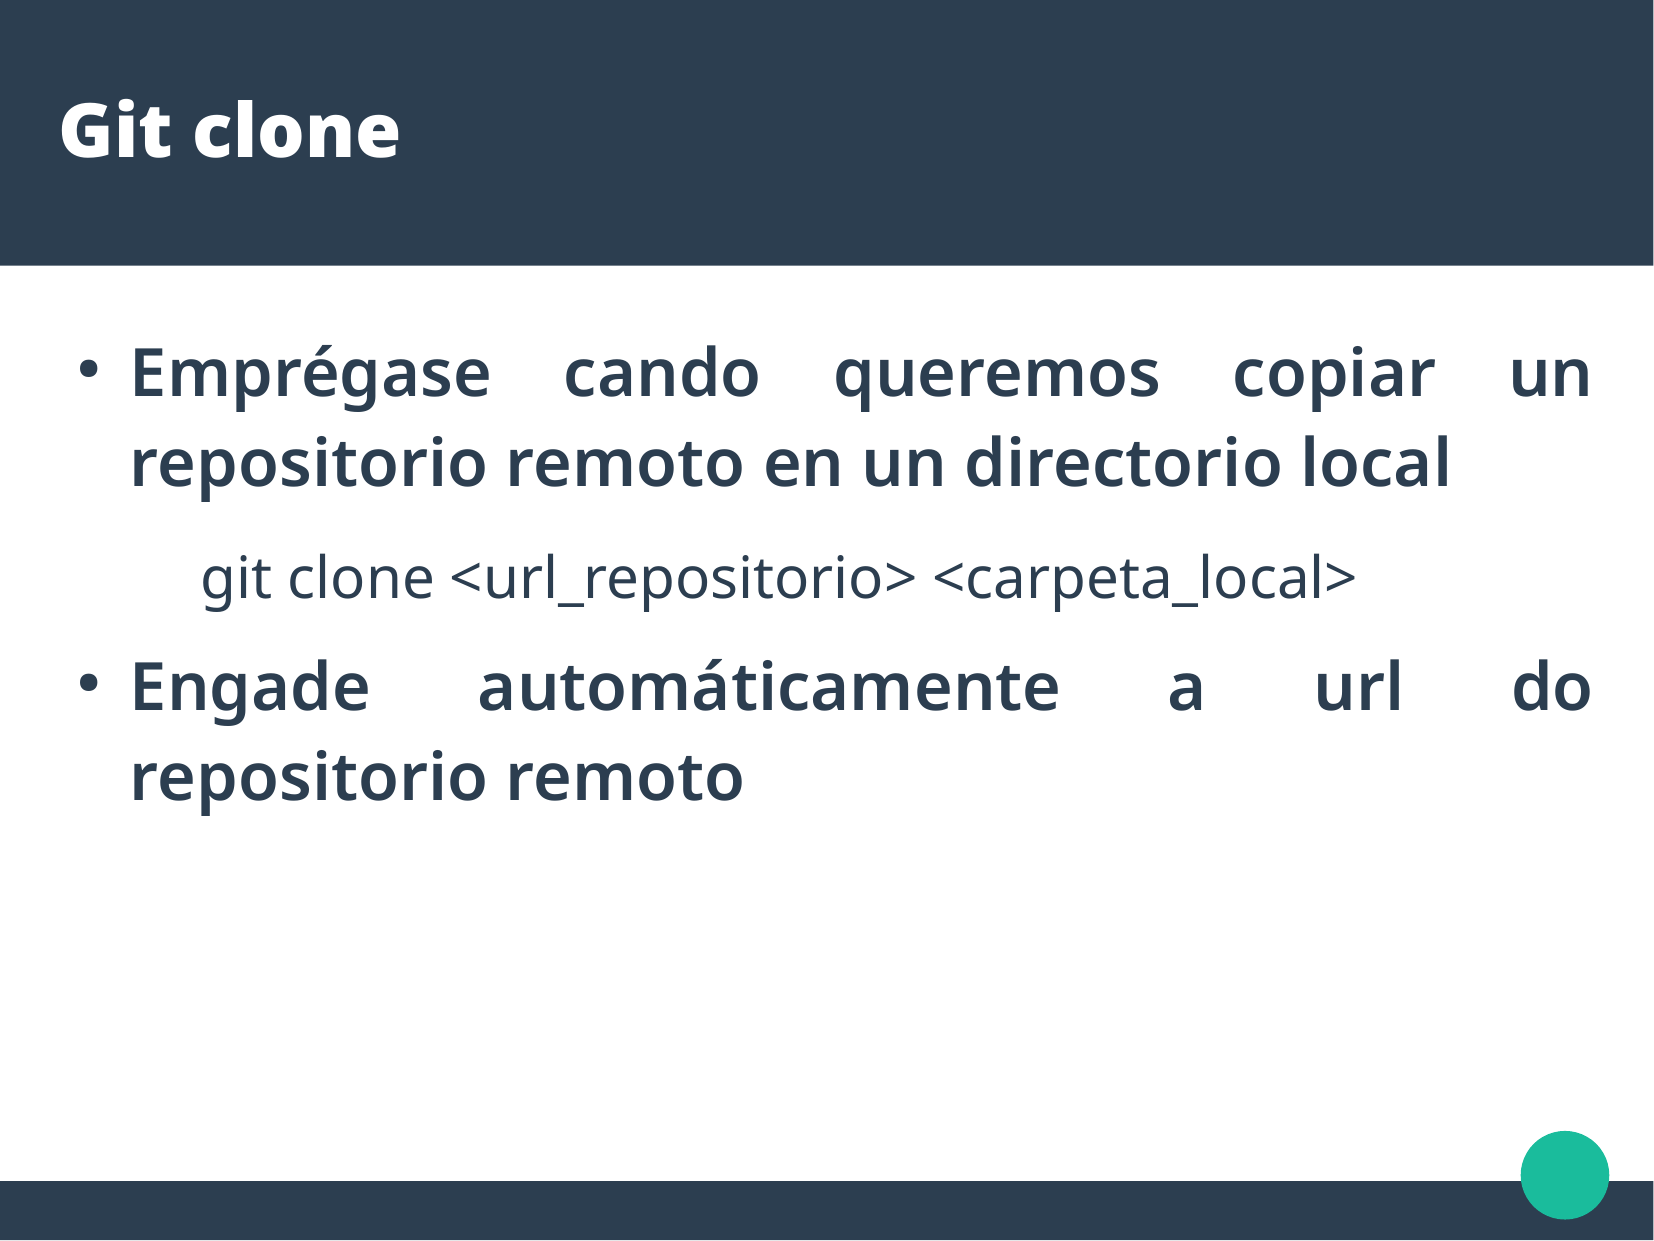

# Git clone
Emprégase cando queremos copiar un repositorio remoto en un directorio local
git clone <url_repositorio> <carpeta_local>
Engade automáticamente a url do repositorio remoto